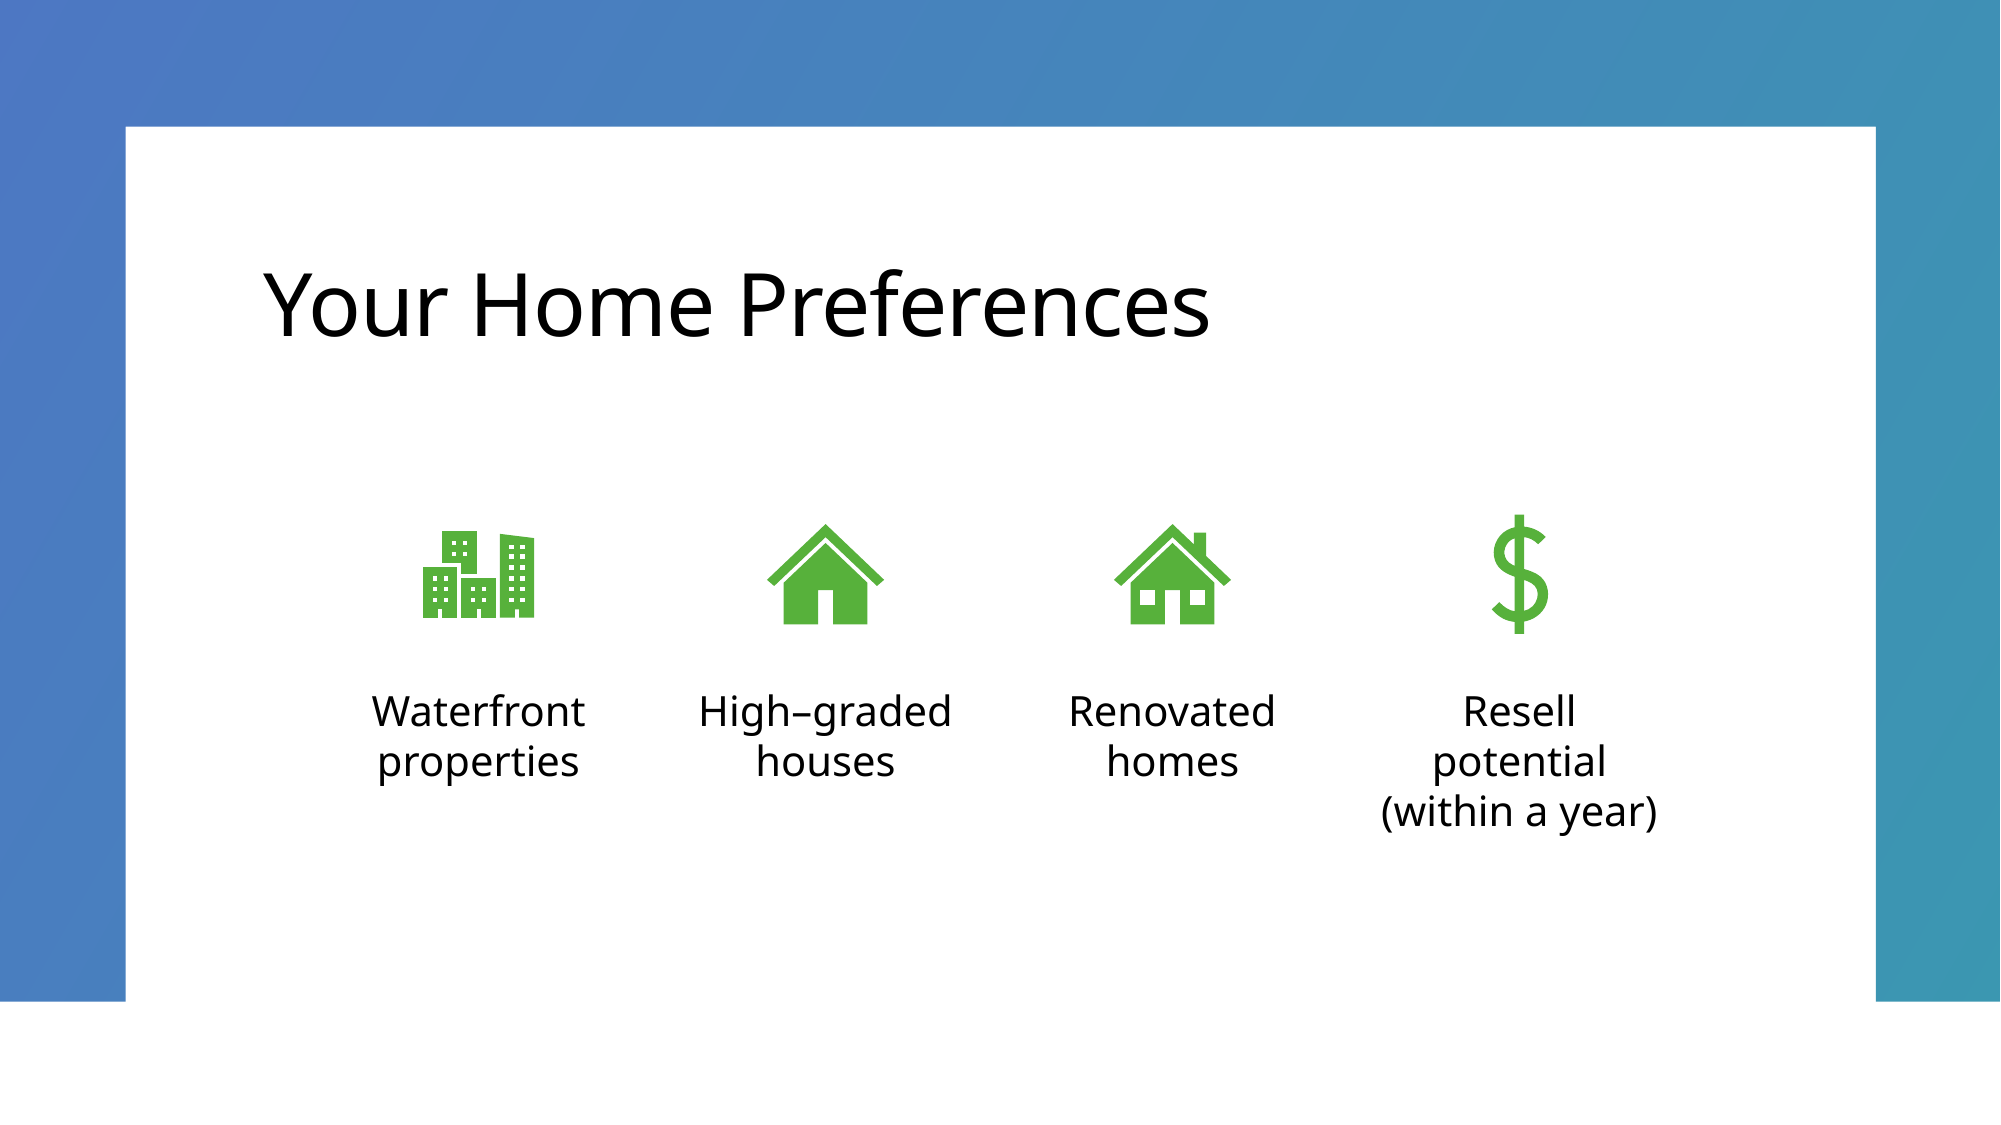

# Your Home Preferences
Waterfront properties
High–graded houses
Renovated homes
Resell potential (within a year)